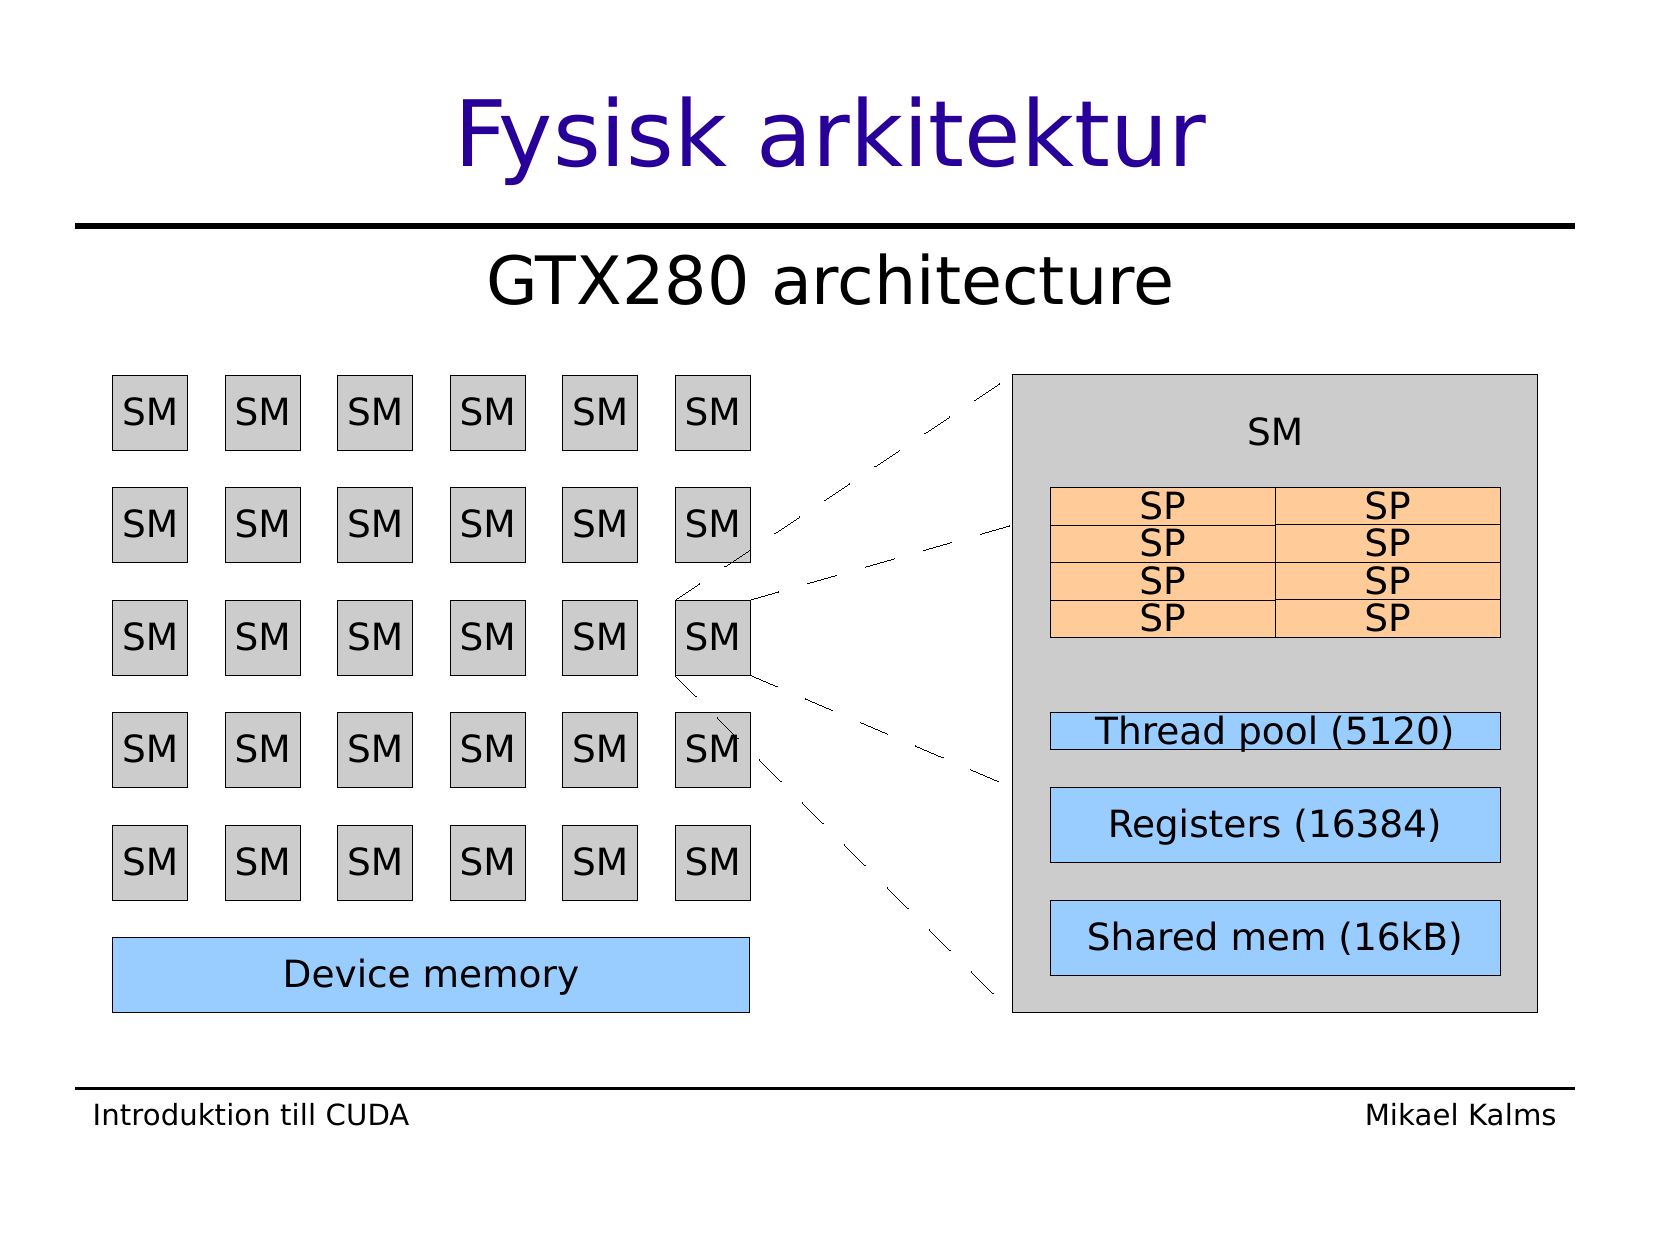

# Fysisk arkitektur
GTX280 architecture
SM
SM
SM
SM
SM
SM
SM
SM
SM
SM
SM
SM
SM
SP
SP
SP
SP
SP
SP
SM
SM
SM
SM
SM
SM
SP
SP
SM
SM
SM
SM
SM
SM
Thread pool (5120)
Registers (16384)
SM
SM
SM
SM
SM
SM
Shared mem (16kB)
Device memory
Introduktion till CUDA
Mikael Kalms